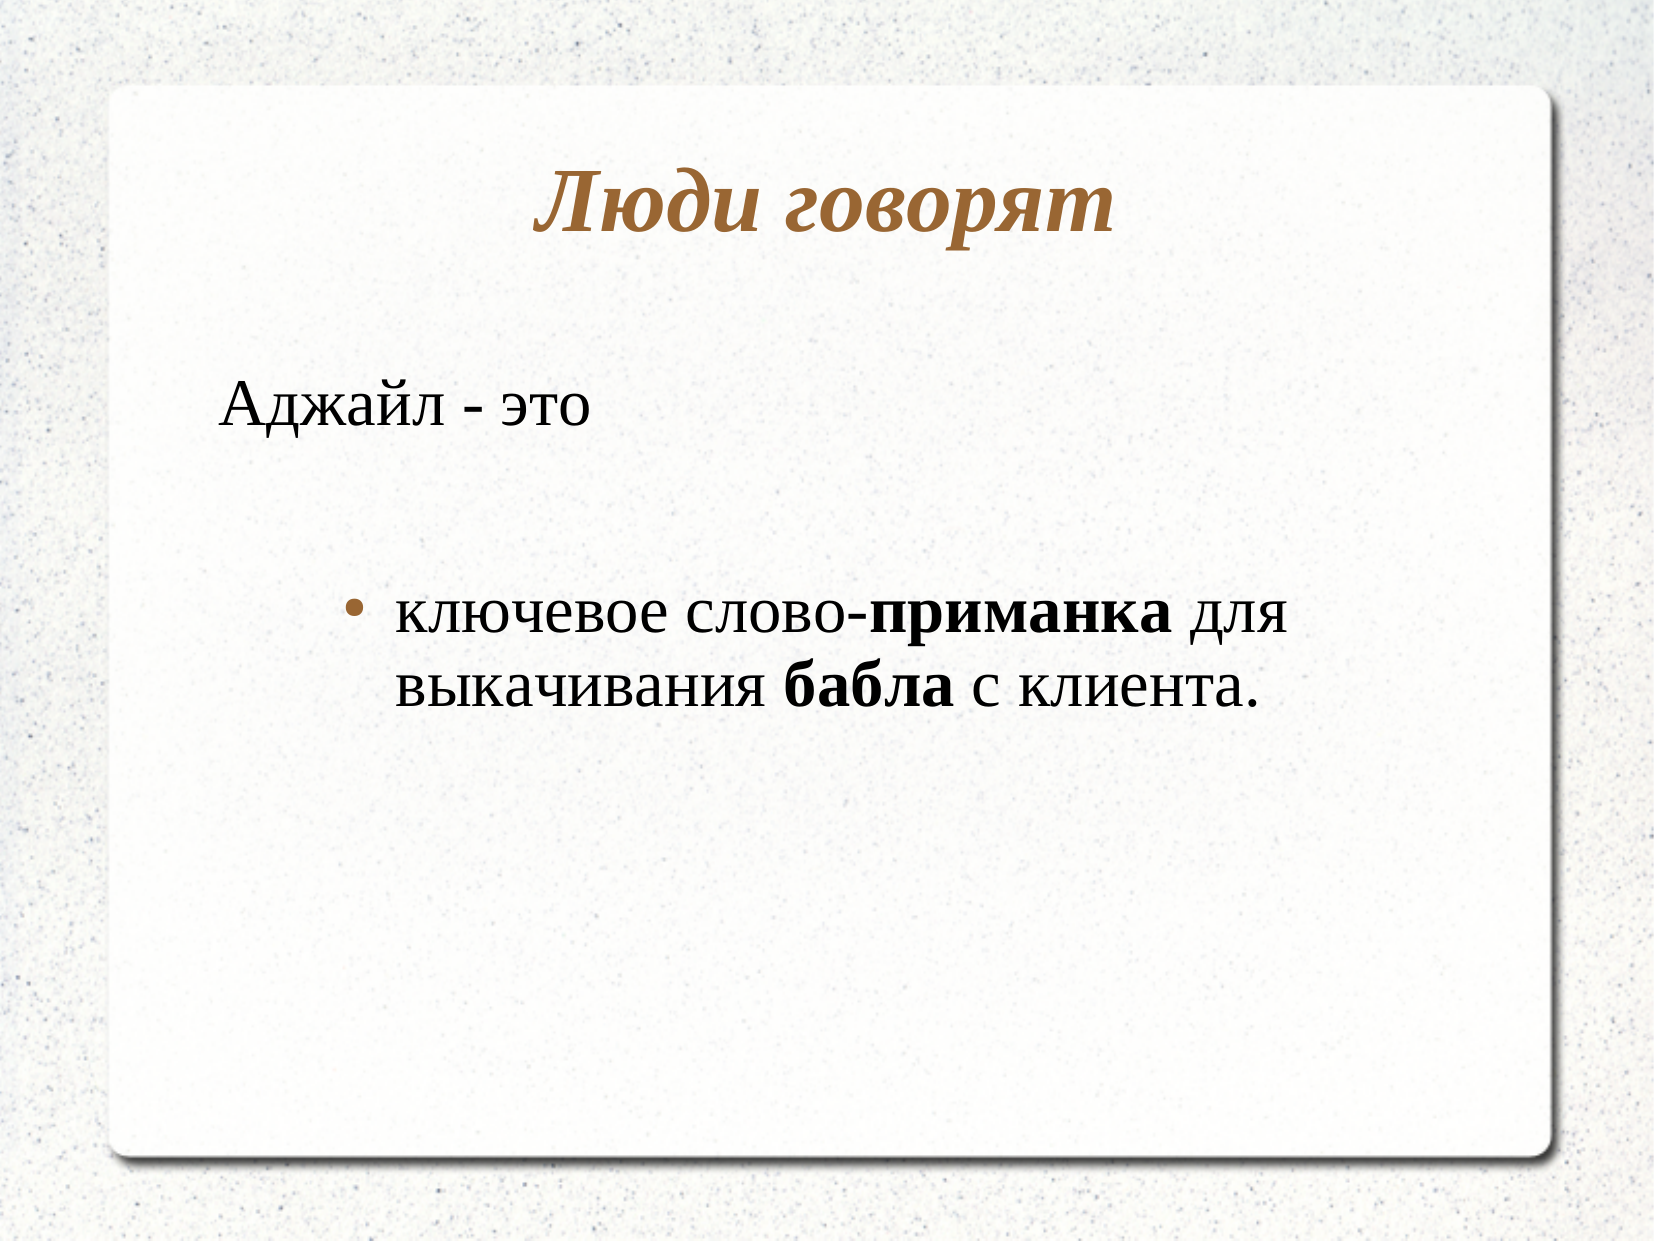

# Люди говорят
Аджайл - это
ключевое слово-приманка для выкачивания бабла с клиента.